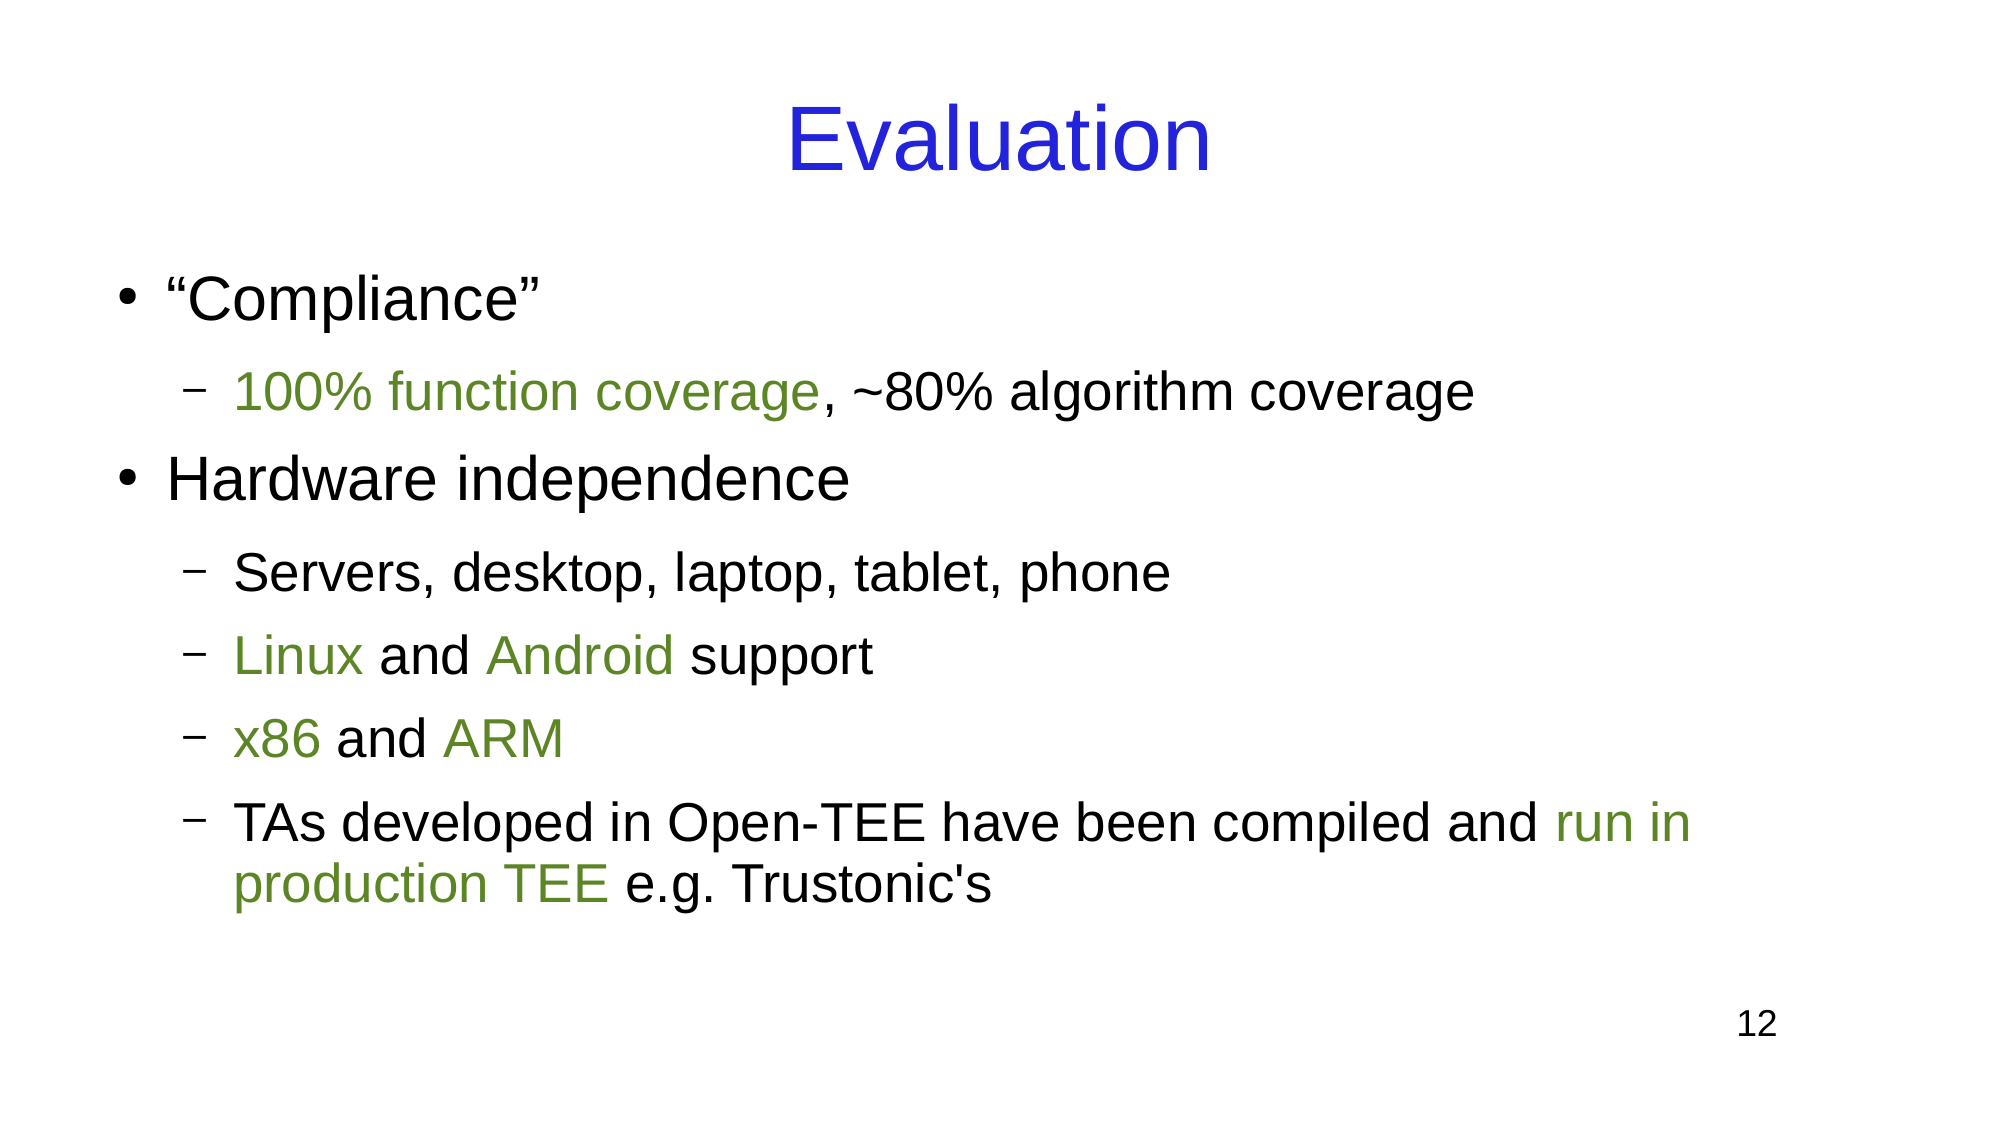

# Evaluation
“Compliance”
100% function coverage, ~80% algorithm coverage
Hardware independence
Servers, desktop, laptop, tablet, phone
Linux and Android support
x86 and ARM
TAs developed in Open-TEE have been compiled and run in production TEE e.g. Trustonic's